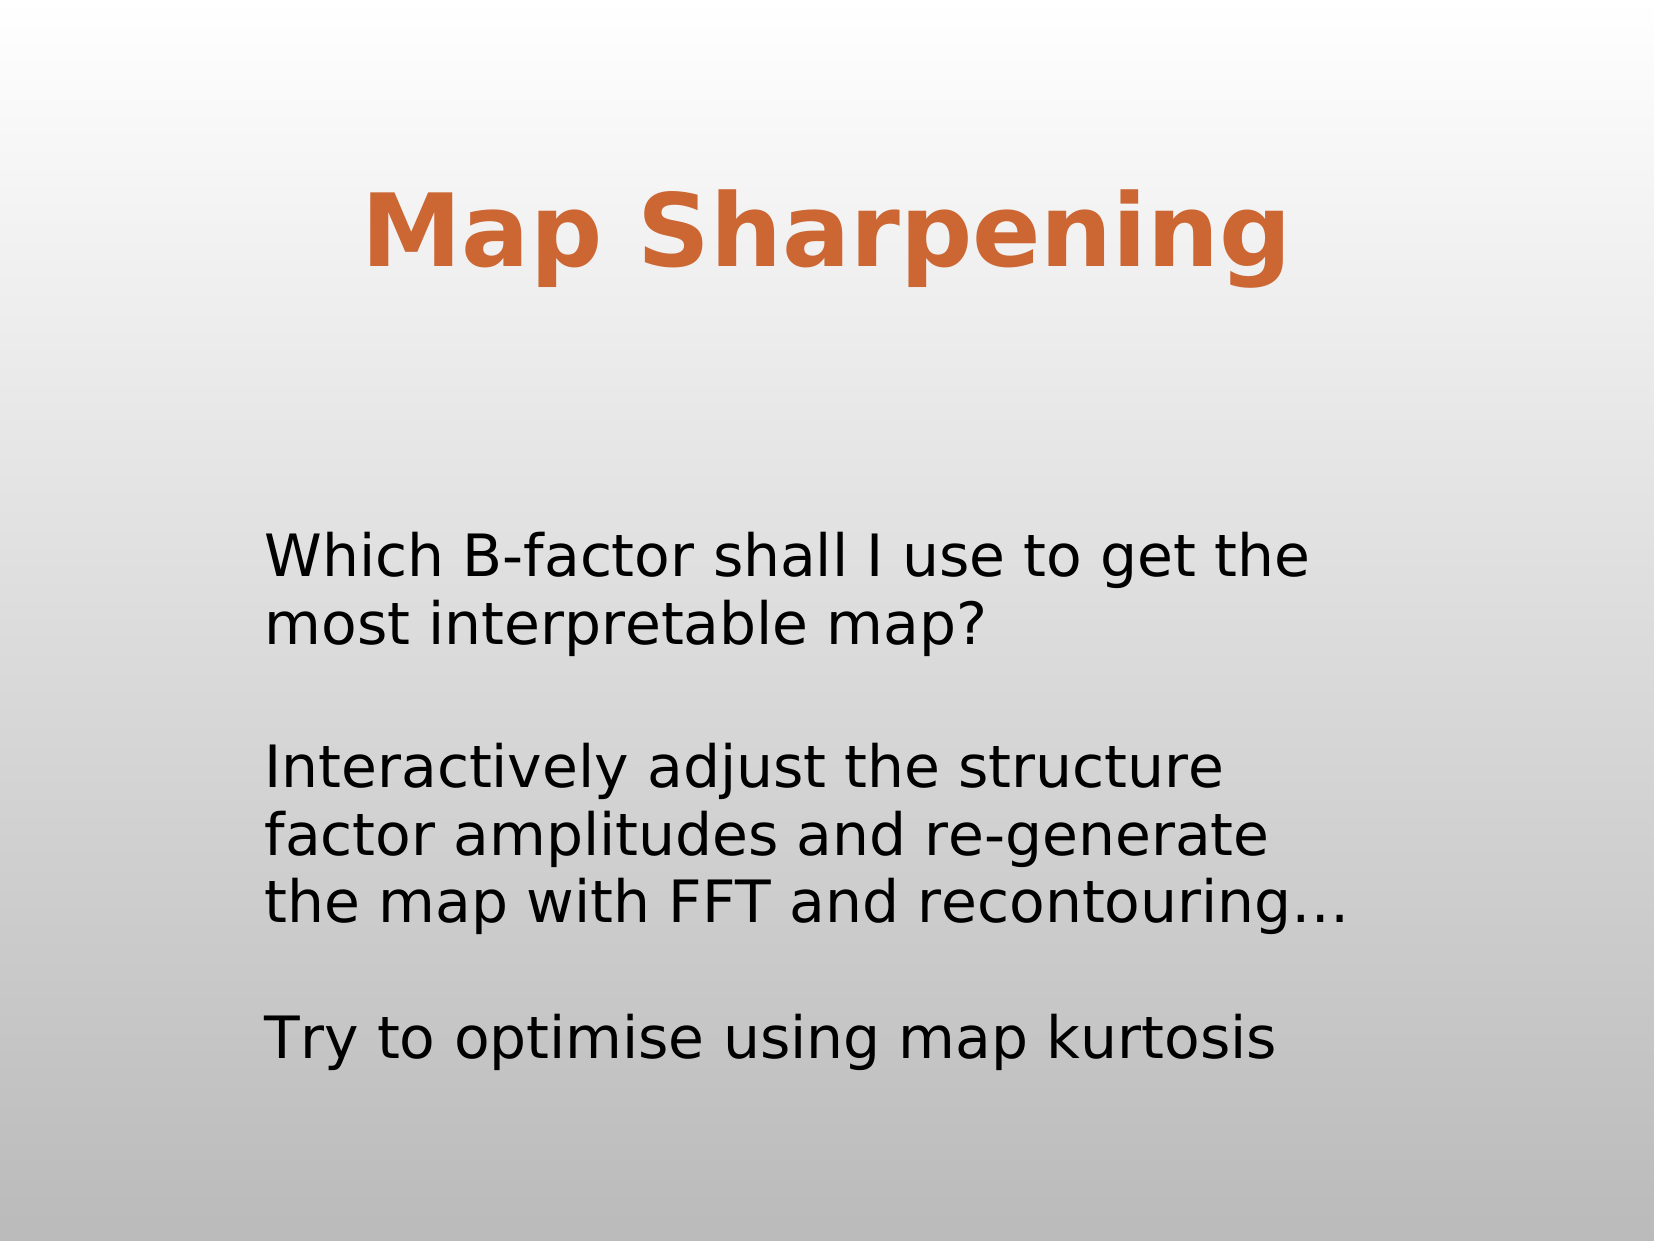

# Map Sharpening
Which B-factor shall I use to get the
most interpretable map?
Interactively adjust the structure
factor amplitudes and re-generate
the map with FFT and recontouring…
Try to optimise using map kurtosis